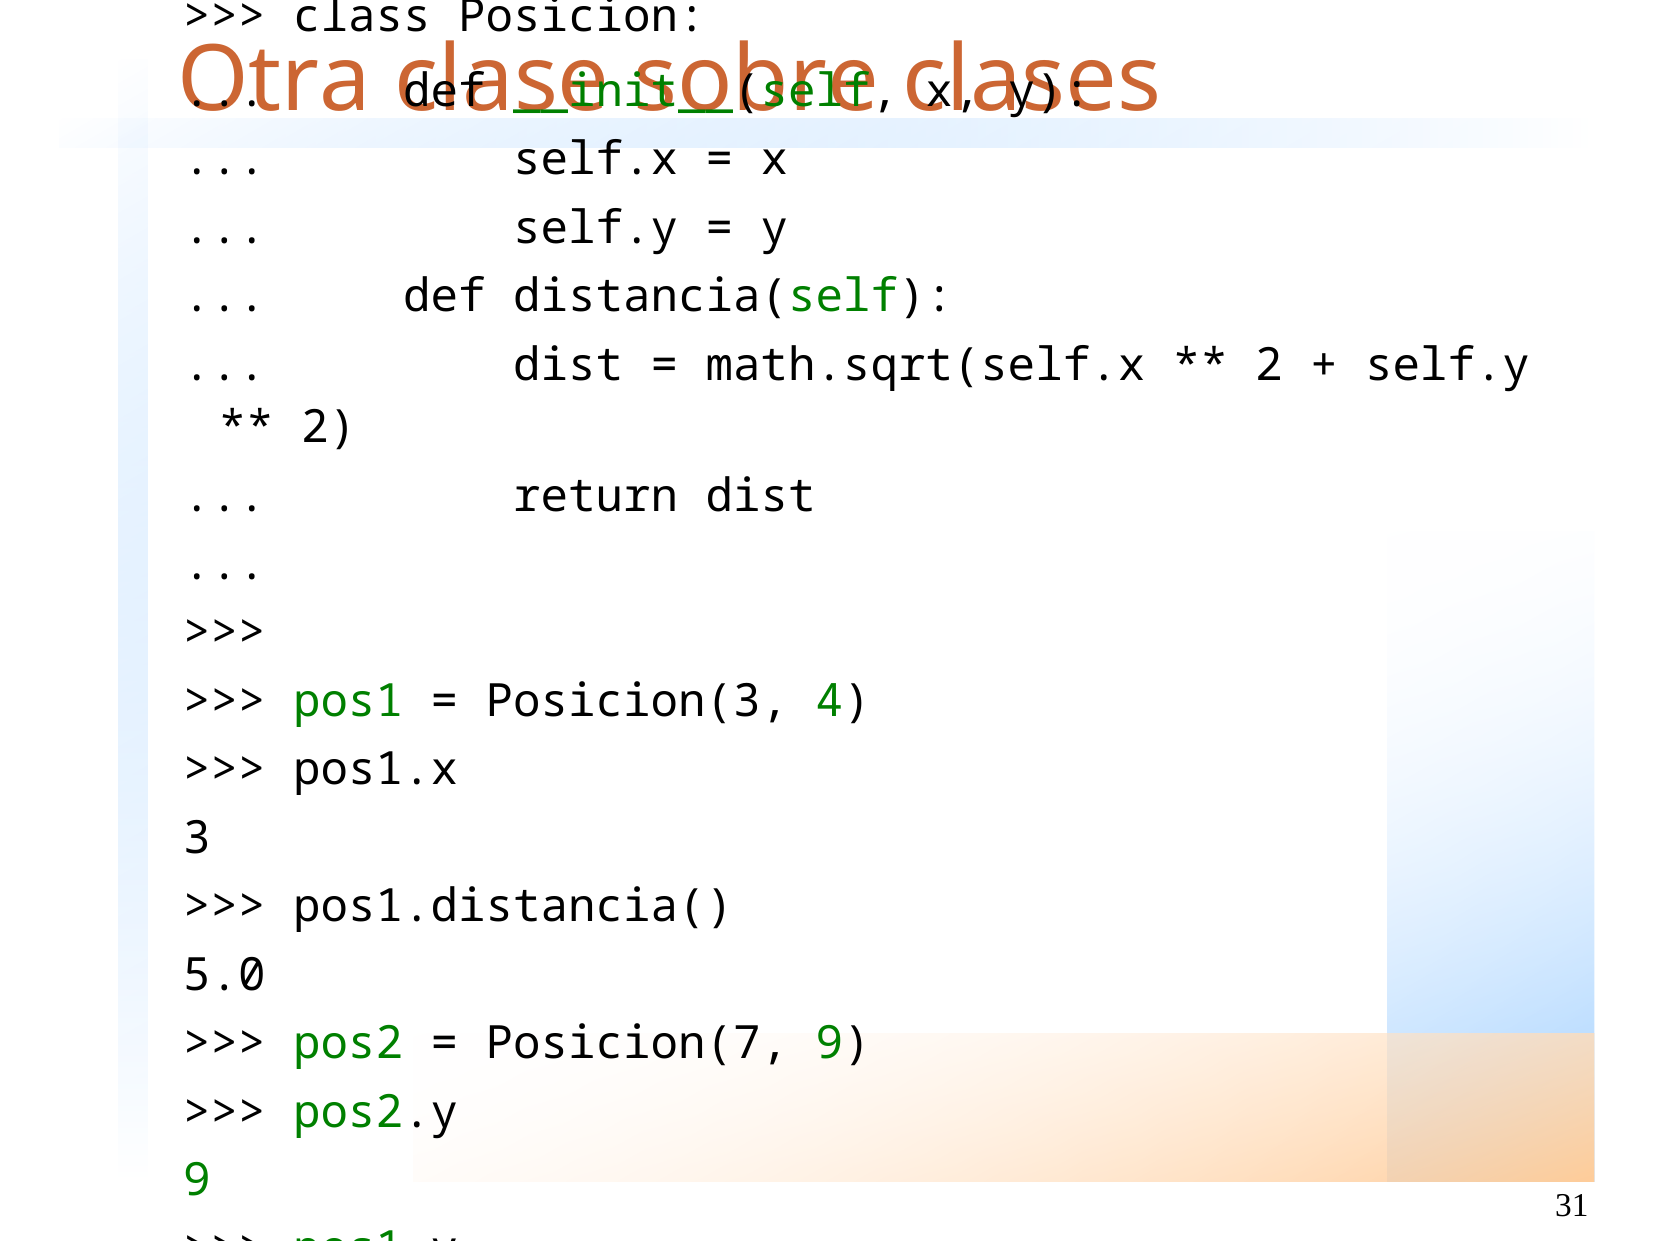

# Otra clase sobre clases
>>> class Posicion:
... def __init__(self, x, y):
... self.x = x
... self.y = y
... def distancia(self):
... dist = math.sqrt(self.x ** 2 + self.y ** 2)
... return dist
...
>>>
>>> pos1 = Posicion(3, 4)
>>> pos1.x
3
>>> pos1.distancia()
5.0
>>> pos2 = Posicion(7, 9)
>>> pos2.y
9
>>> pos1.y
4